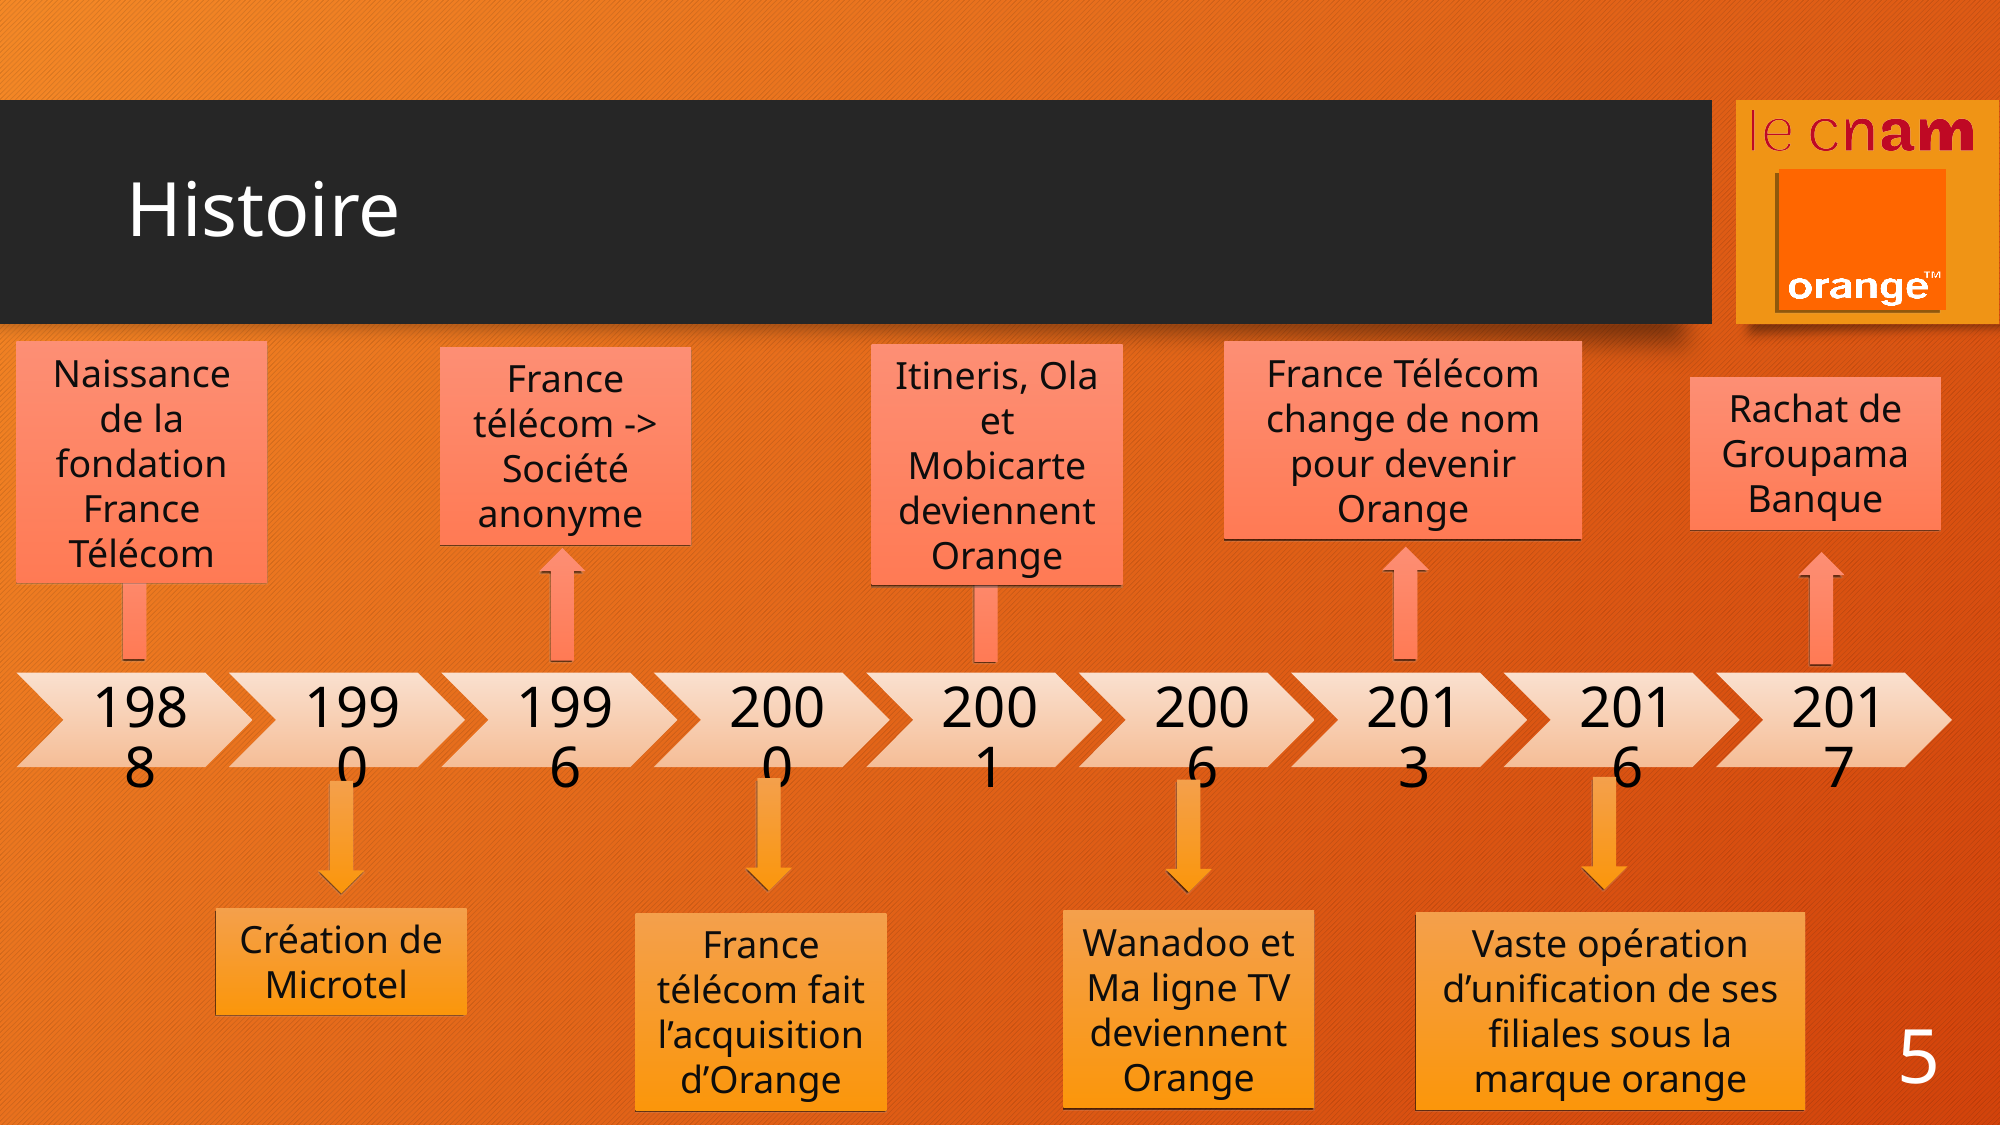

# Histoire
Naissance de la fondation France Télécom
France Télécom change de nom pour devenir Orange
Itineris, Ola et Mobicarte deviennent Orange
France télécom -> Société anonyme
Rachat de Groupama Banque
1988
1990
1996
2000
2001
2006
2013
2016
2017
Création de Microtel
Wanadoo et Ma ligne TV deviennent Orange
Vaste opération d’unification de ses filiales sous la marque orange
France télécom fait l’acquisition d’Orange